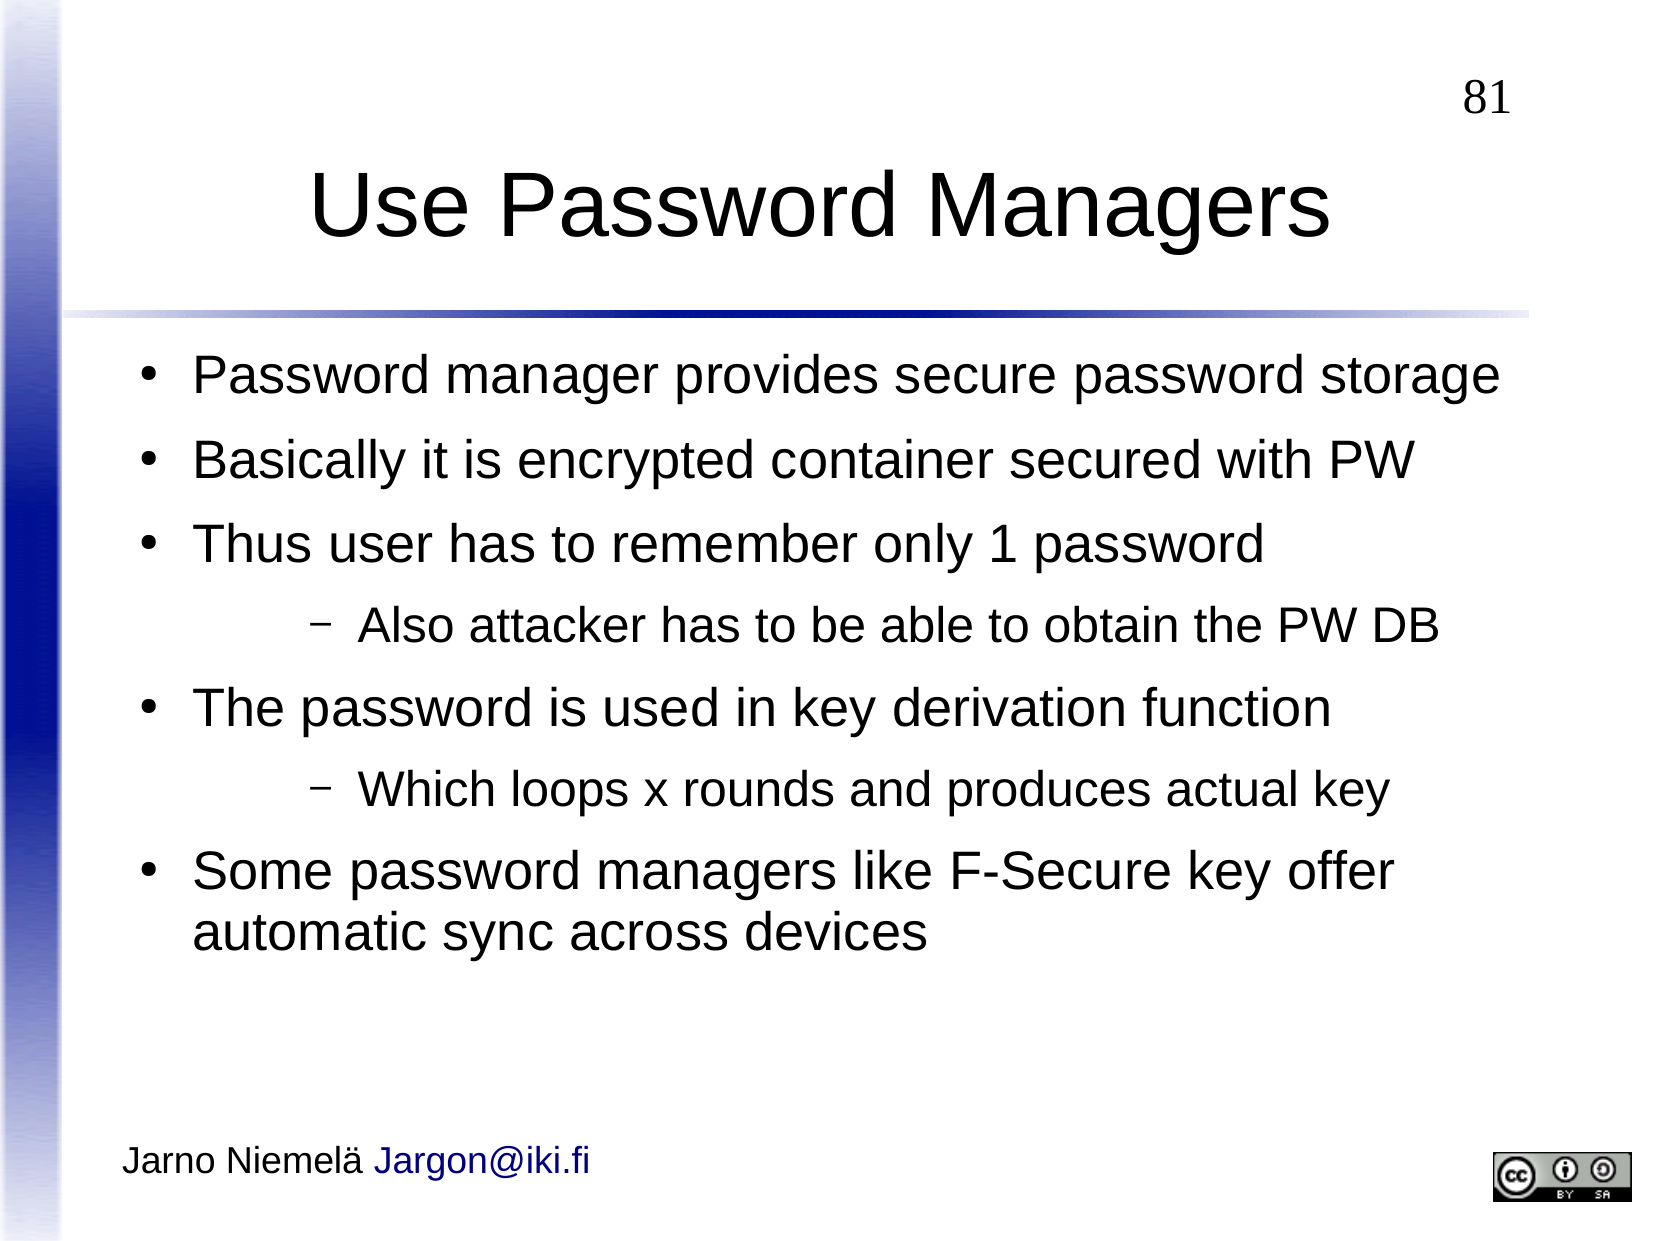

# Use Password Managers
Password manager provides secure password storage
Basically it is encrypted container secured with PW
Thus user has to remember only 1 password
Also attacker has to be able to obtain the PW DB
The password is used in key derivation function
Which loops x rounds and produces actual key
Some password managers like F-Secure key offer automatic sync across devices